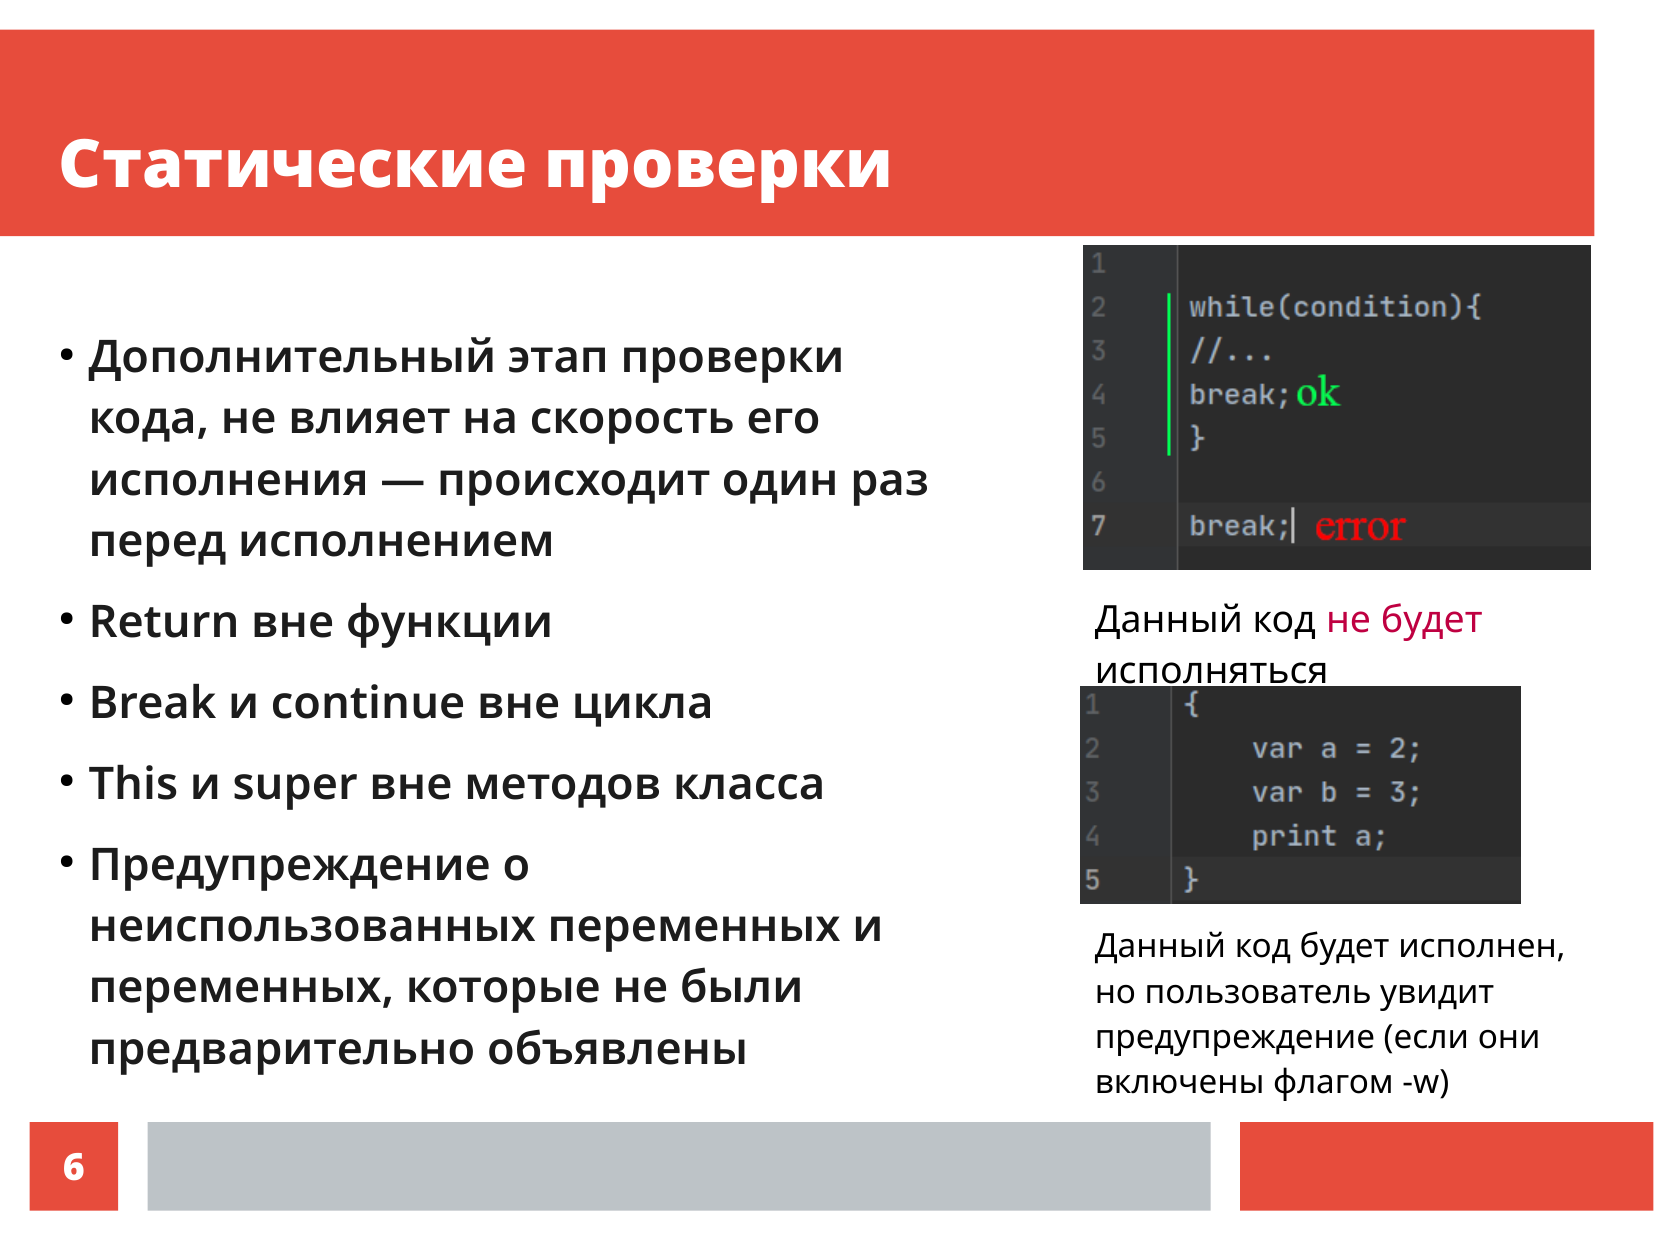

# Статические проверки
Дополнительный этап проверки кода, не влияет на скорость его исполнения — происходит один раз перед исполнением
Return вне функции
Break и continue вне цикла
This и super вне методов класса
Предупреждение о неиспользованных переменных и переменных, которые не были предварительно объявлены
Данный код не будет исполняться
Данный код будет исполнен, но пользователь увидит предупреждение (если они включены флагом -w)
6